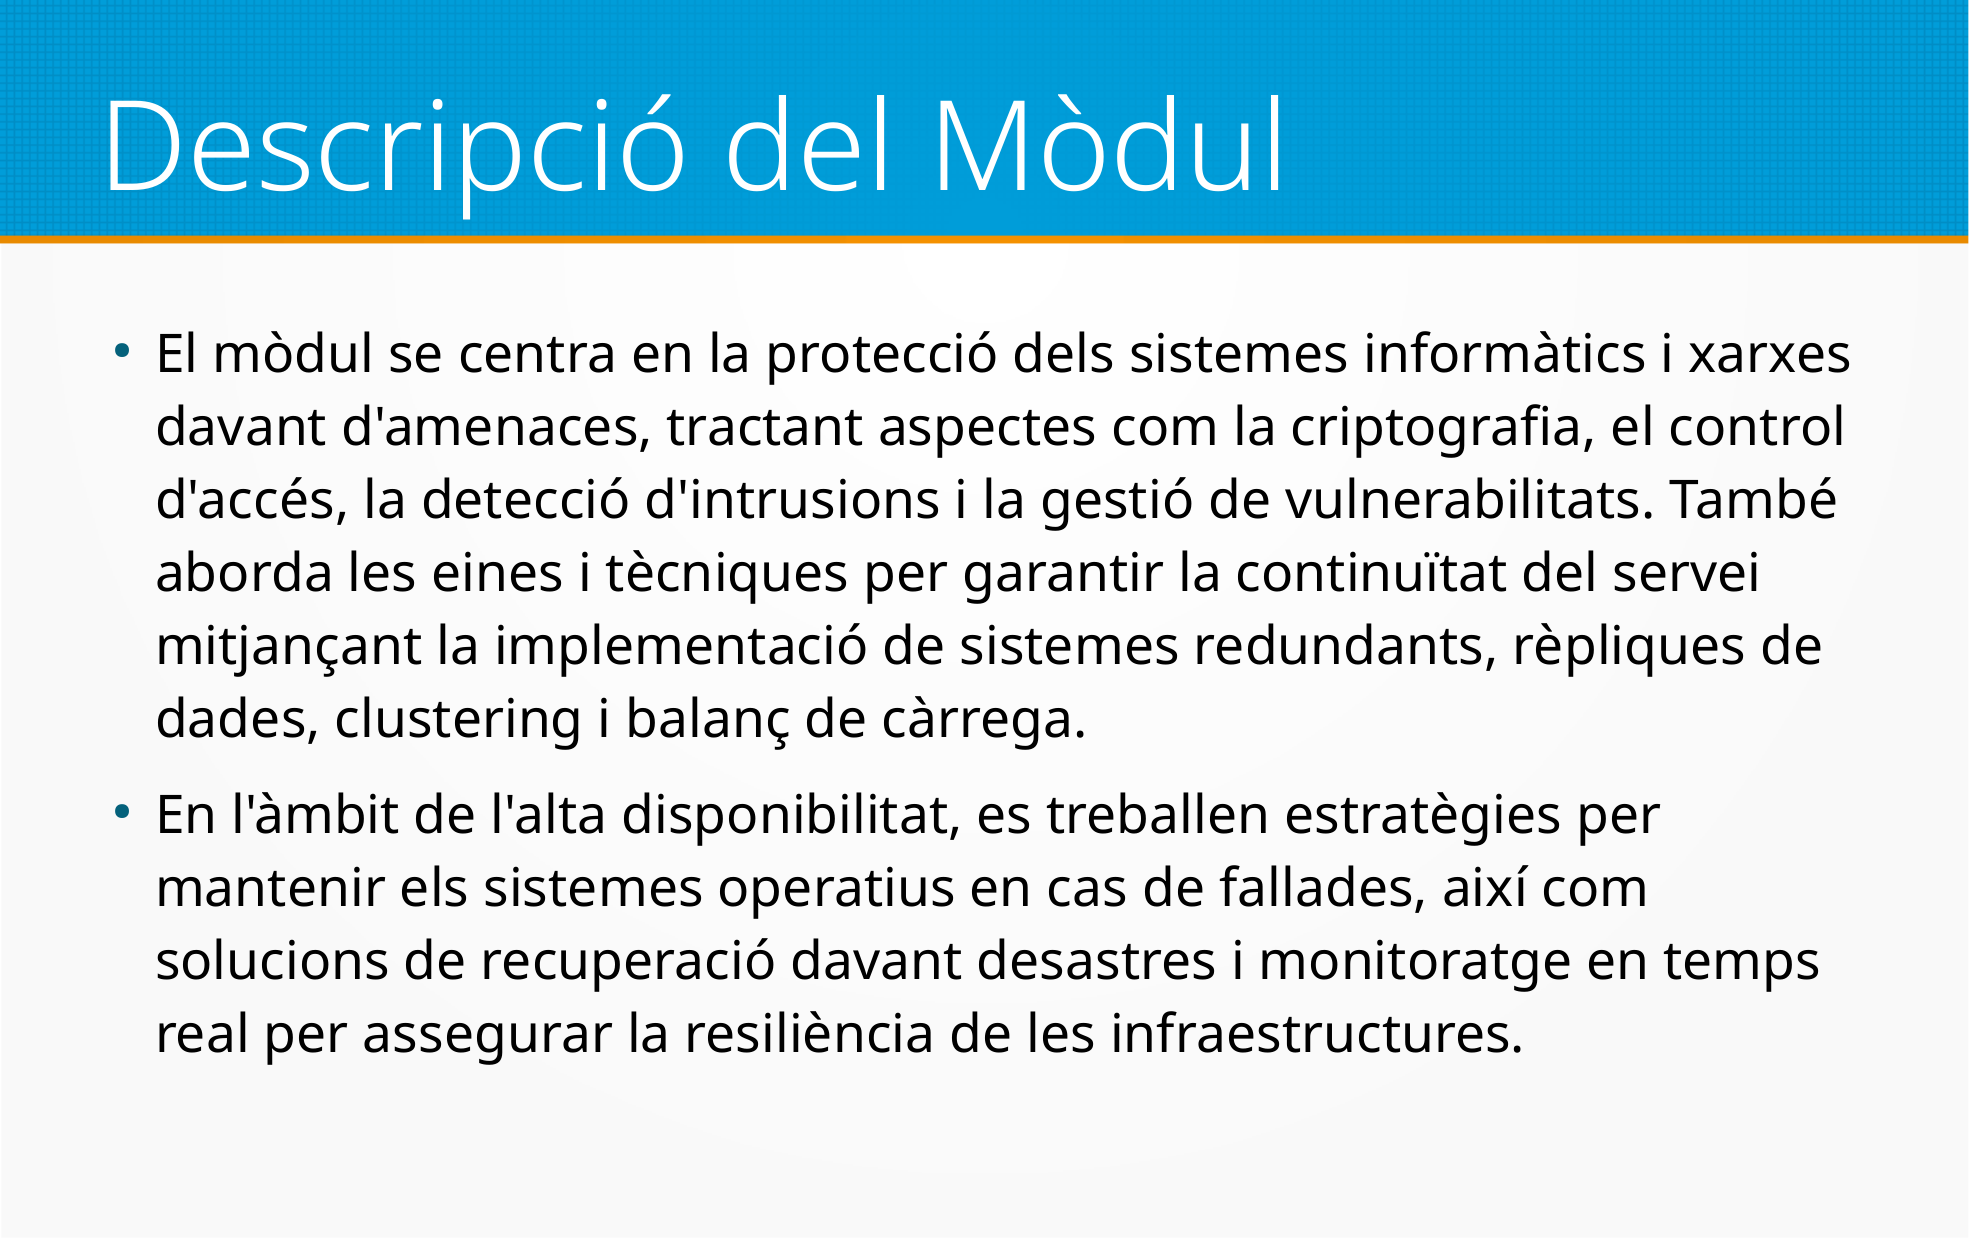

# Descripció del Mòdul
El mòdul se centra en la protecció dels sistemes informàtics i xarxes davant d'amenaces, tractant aspectes com la criptografia, el control d'accés, la detecció d'intrusions i la gestió de vulnerabilitats. També aborda les eines i tècniques per garantir la continuïtat del servei mitjançant la implementació de sistemes redundants, rèpliques de dades, clustering i balanç de càrrega.
En l'àmbit de l'alta disponibilitat, es treballen estratègies per mantenir els sistemes operatius en cas de fallades, així com solucions de recuperació davant desastres i monitoratge en temps real per assegurar la resiliència de les infraestructures.